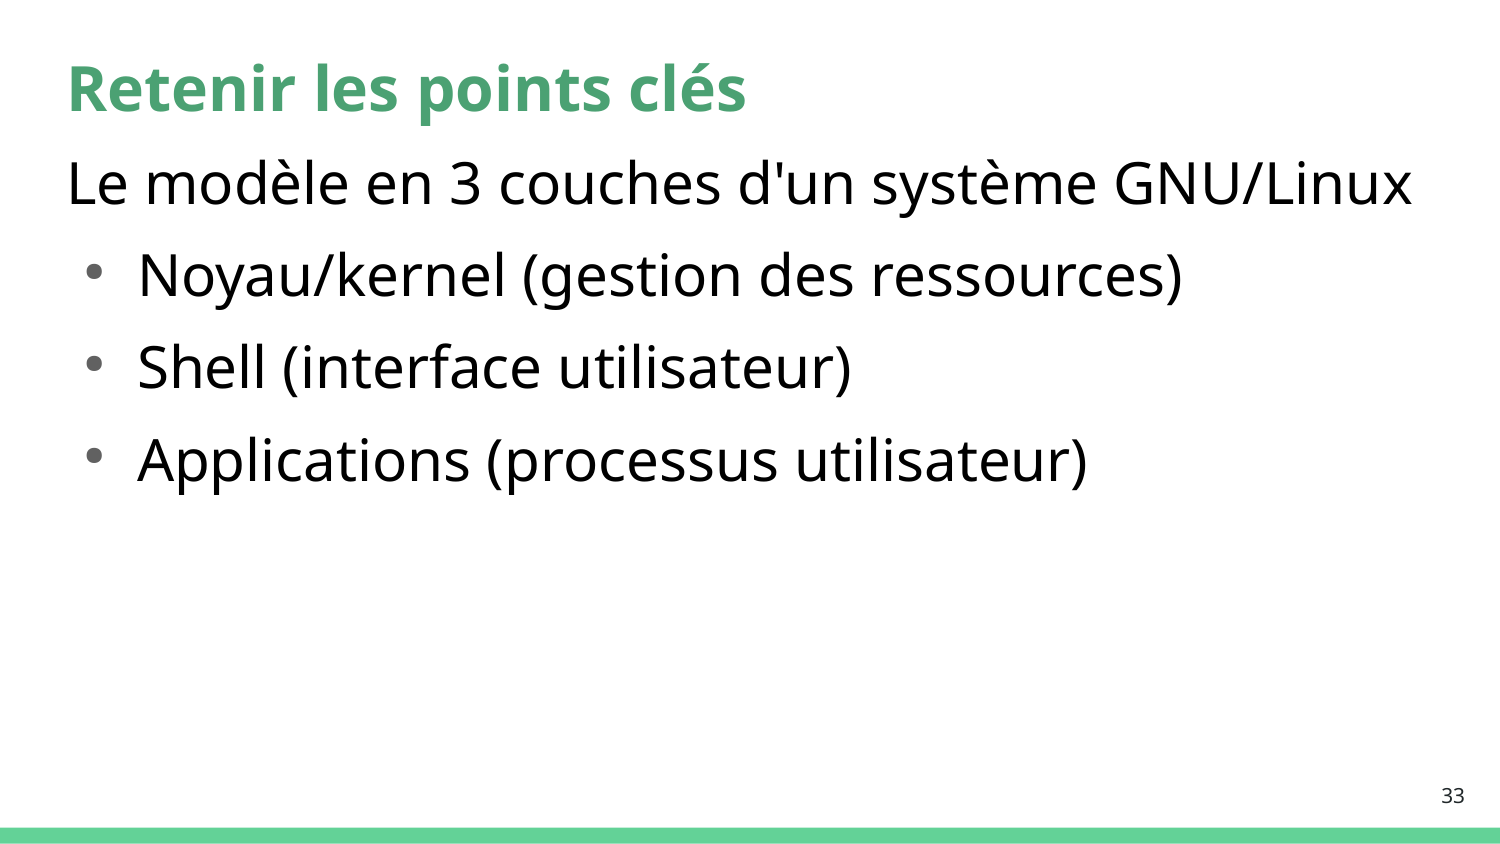

# Retenir les points clés
Le modèle en 3 couches d'un système GNU/Linux
Noyau/kernel (gestion des ressources)
Shell (interface utilisateur)
Applications (processus utilisateur)